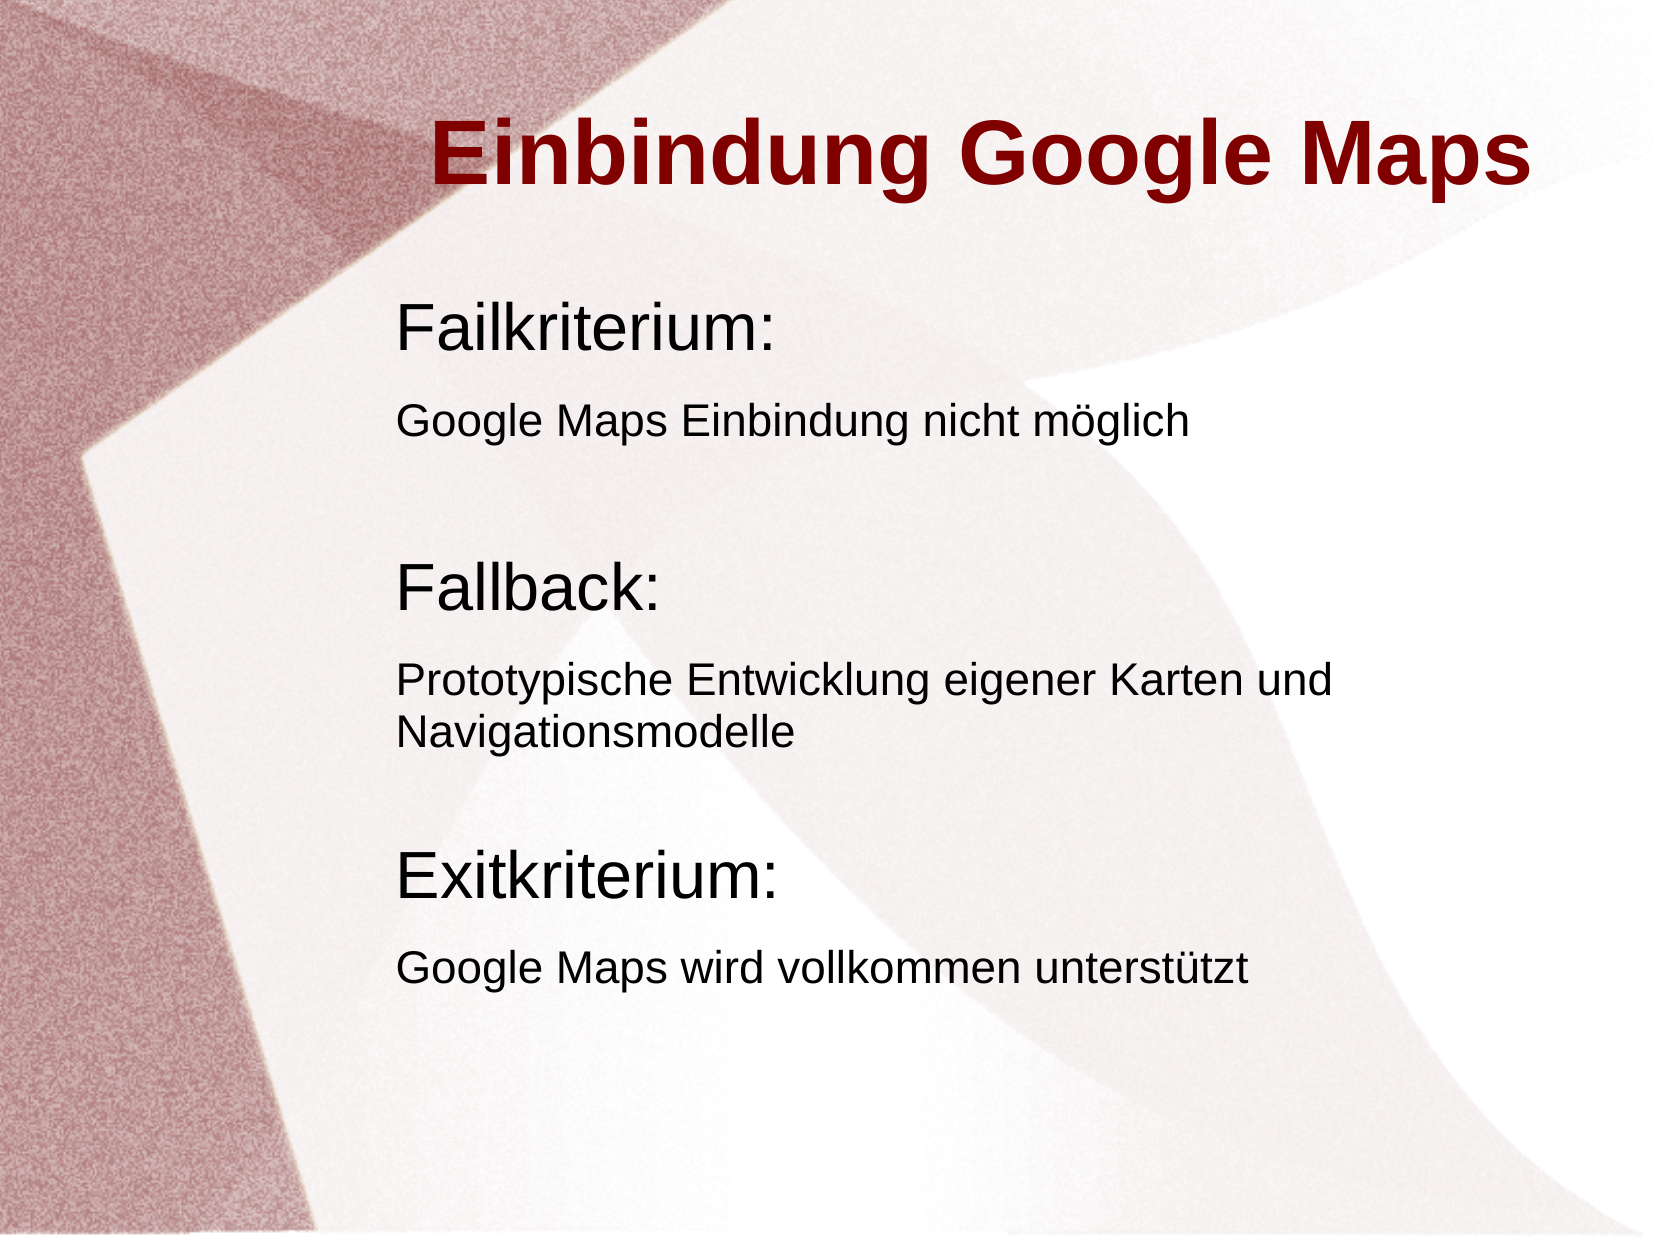

# Einbindung Google Maps
Failkriterium:
Google Maps Einbindung nicht möglich
Fallback:
Prototypische Entwicklung eigener Karten und Navigationsmodelle
Exitkriterium:
Google Maps wird vollkommen unterstützt